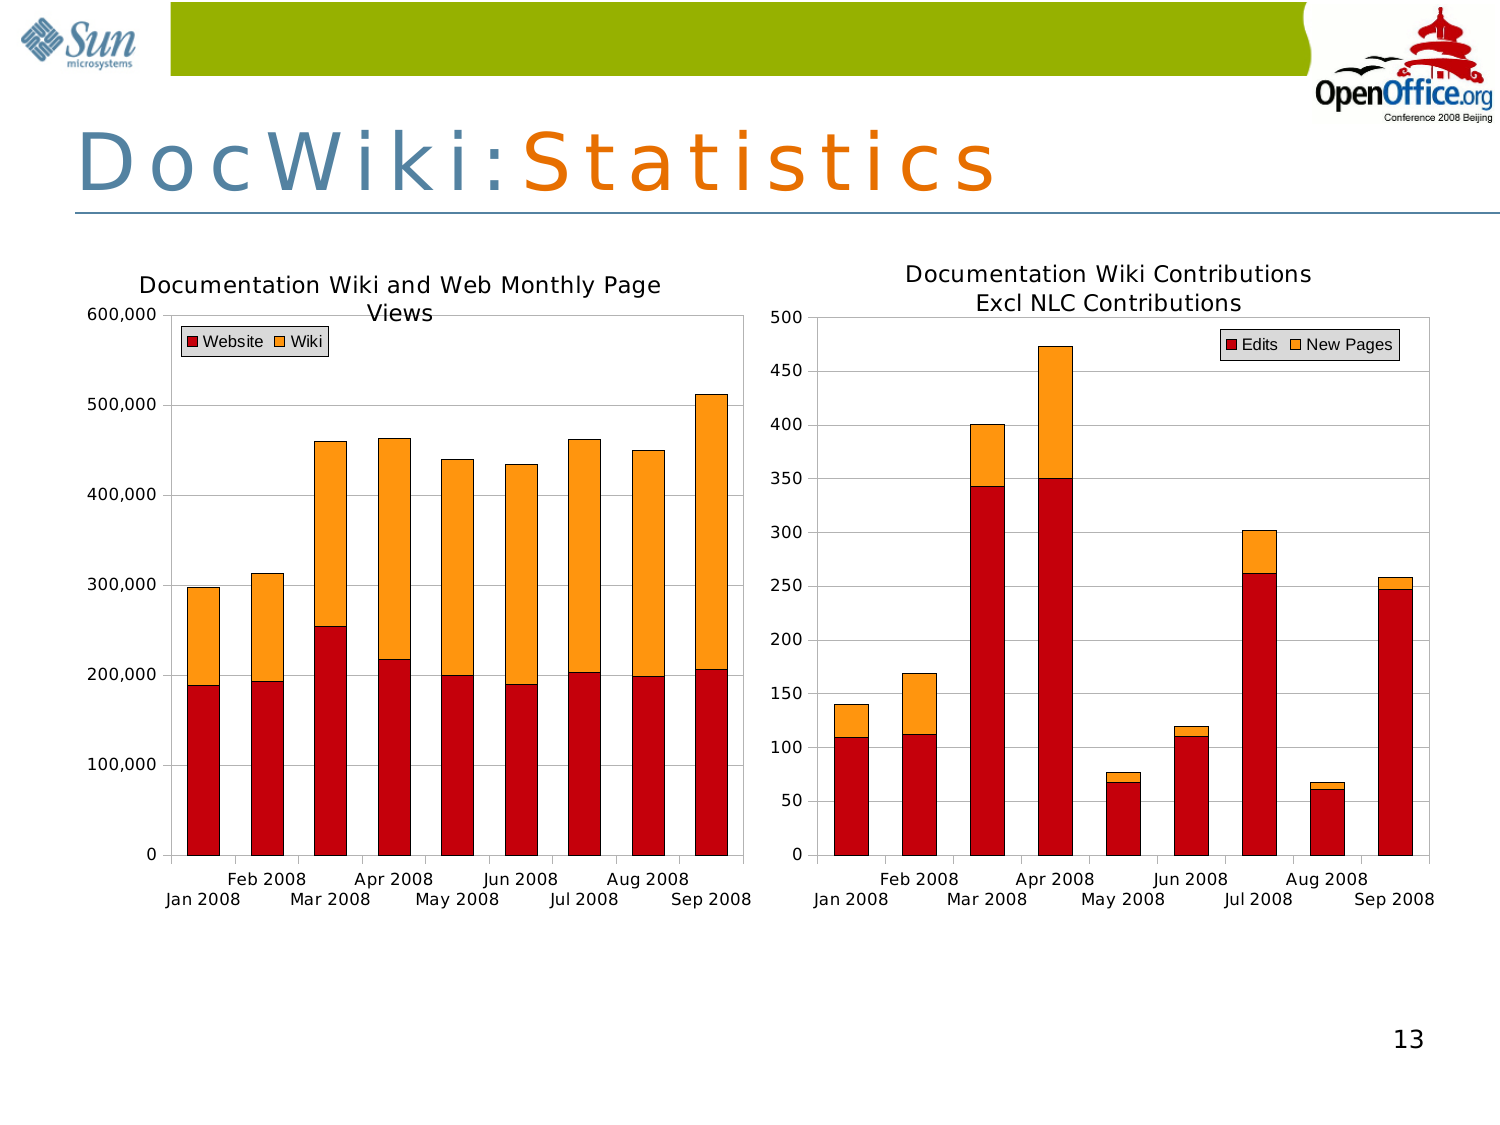

# DocWiki:Statistics
### Chart: Documentation Wiki and Web Monthly Page Views
| Category | Website | Wiki |
|---|---|---|
| Jan 2008 | 187980.0 | 110040.0 |
| Feb 2008 | 192534.0 | 120956.0 |
| Mar 2008 | 254581.0 | 205600.0 |
| Apr 2008 | 217167.0 | 245654.0 |
| May 2008 | 199881.0 | 240021.0 |
| Jun 2008 | 189542.0 | 244093.0 |
| Jul 2008 | 202988.0 | 258463.0 |
| Aug 2008 | 198969.0 | 250622.0 |
| Sep 2008 | 205985.0 | 305628.0 |
### Chart: Documentation Wiki Contributions
Excl NLC Contributions
| Category | Edits | New Pages |
|---|---|---|
| Jan 2008 | 109.0 | 31.0 |
| Feb 2008 | 112.0 | 57.0 |
| Mar 2008 | 343.0 | 58.0 |
| Apr 2008 | 350.0 | 123.0 |
| May 2008 | 68.0 | 9.0 |
| Jun 2008 | 110.0 | 10.0 |
| Jul 2008 | 262.0 | 40.0 |
| Aug 2008 | 61.0 | 7.0 |
| Sep 2008 | 247.0 | 11.0 |13